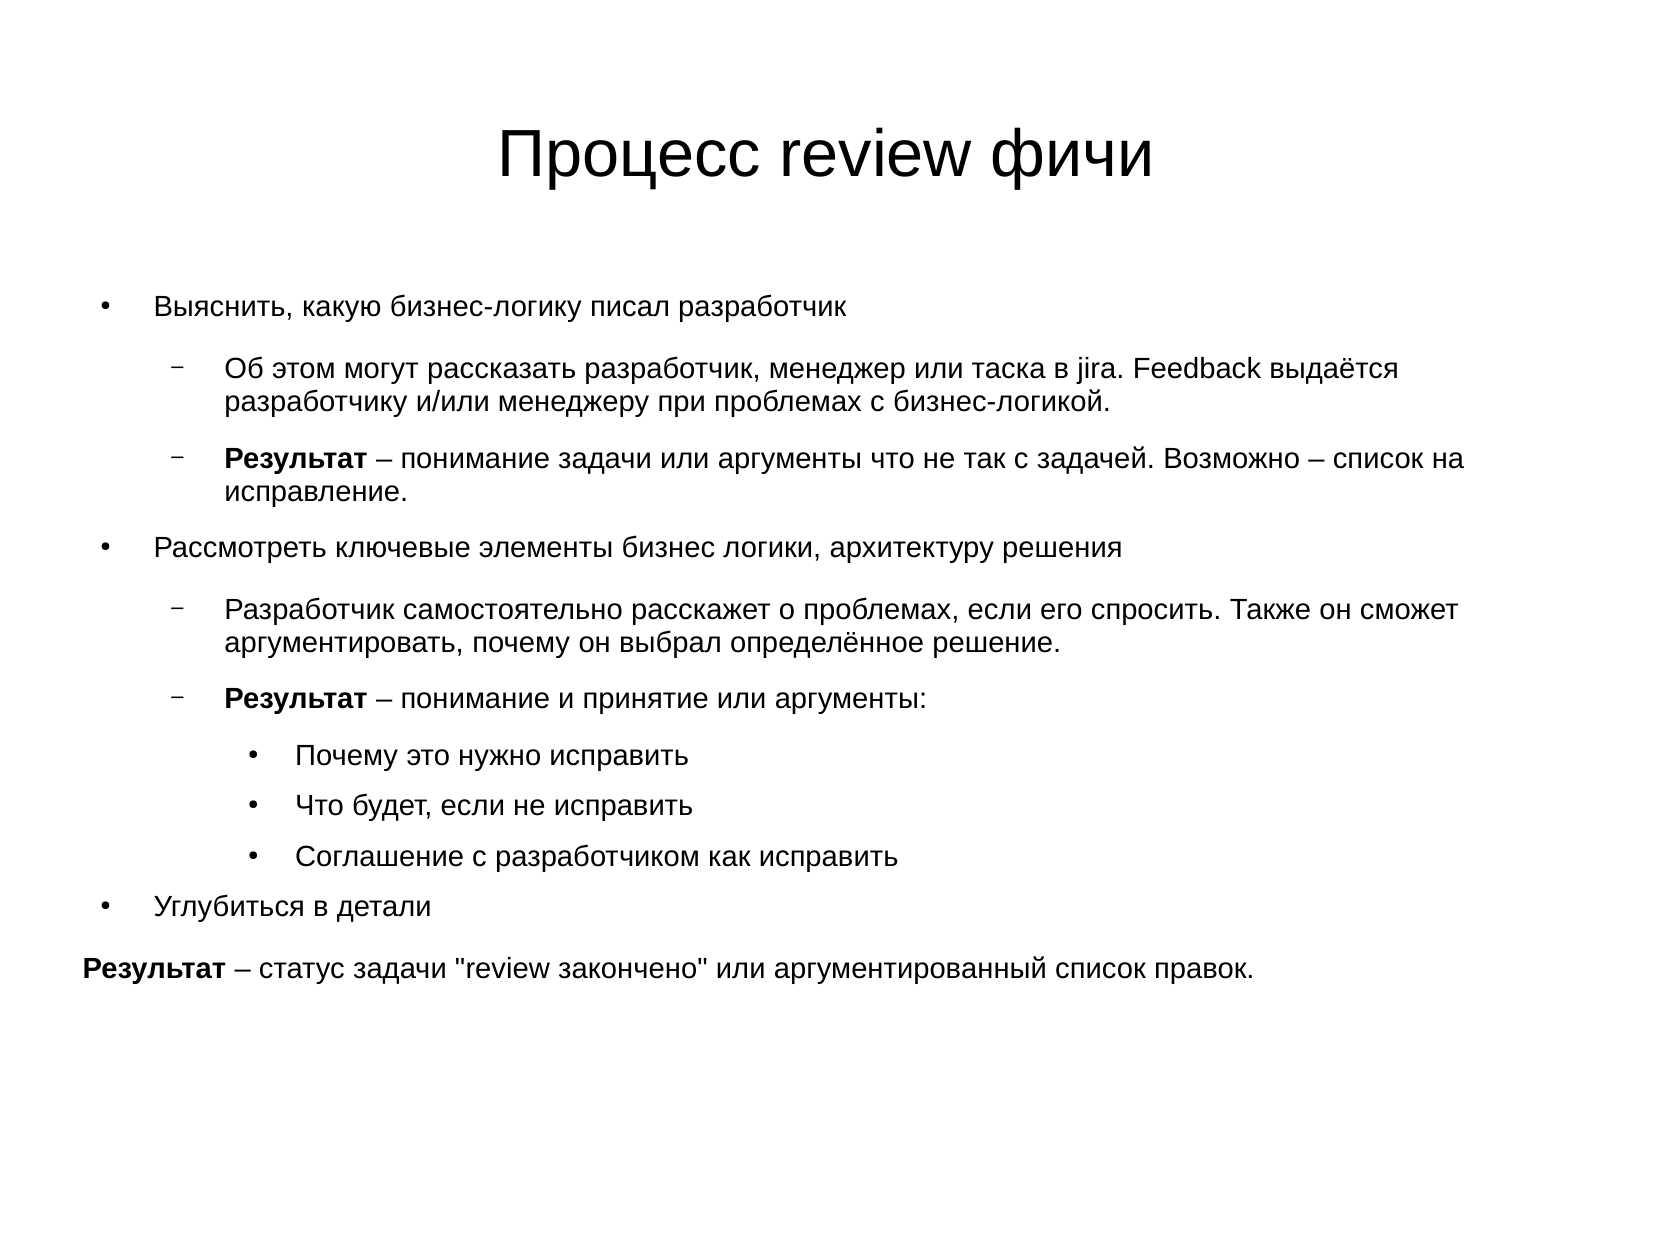

# Процесс review фичи
Выяснить, какую бизнес-логику писал разработчик
Об этом могут рассказать разработчик, менеджер или таска в jira. Feedback выдаётся разработчику и/или менеджеру при проблемах с бизнес-логикой.
Результат – понимание задачи или аргументы что не так с задачей. Возможно – список на исправление.
Рассмотреть ключевые элементы бизнес логики, архитектуру решения
Разработчик самостоятельно расскажет о проблемах, если его спросить. Также он сможет аргументировать, почему он выбрал определённое решение.
Результат – понимание и принятие или аргументы:
Почему это нужно исправить
Что будет, если не исправить
Соглашение с разработчиком как исправить
Углубиться в детали
Результат – статус задачи "review закончено" или аргументированный список правок.